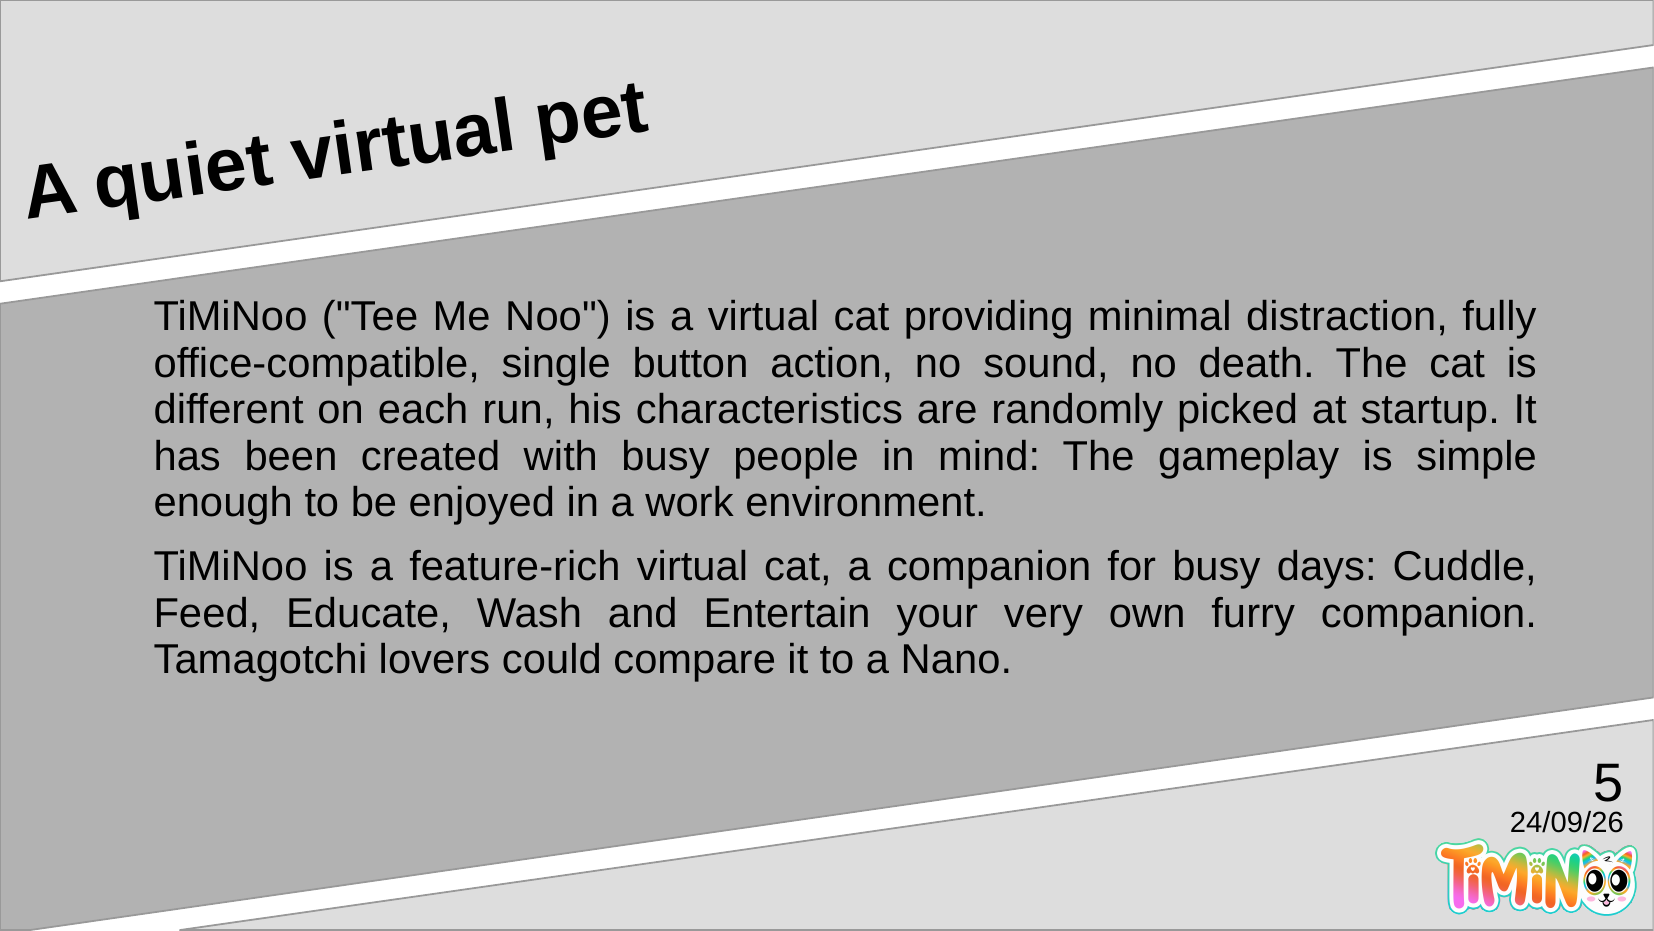

# A quiet virtual pet
TiMiNoo ("Tee Me Noo") is a virtual cat providing minimal distraction, fully office-compatible, single button action, no sound, no death. The cat is different on each run, his characteristics are randomly picked at startup. It has been created with busy people in mind: The gameplay is simple enough to be enjoyed in a work environment.
TiMiNoo is a feature-rich virtual cat, a companion for busy days: Cuddle, Feed, Educate, Wash and Entertain your very own furry companion. Tamagotchi lovers could compare it to a Nano.
5